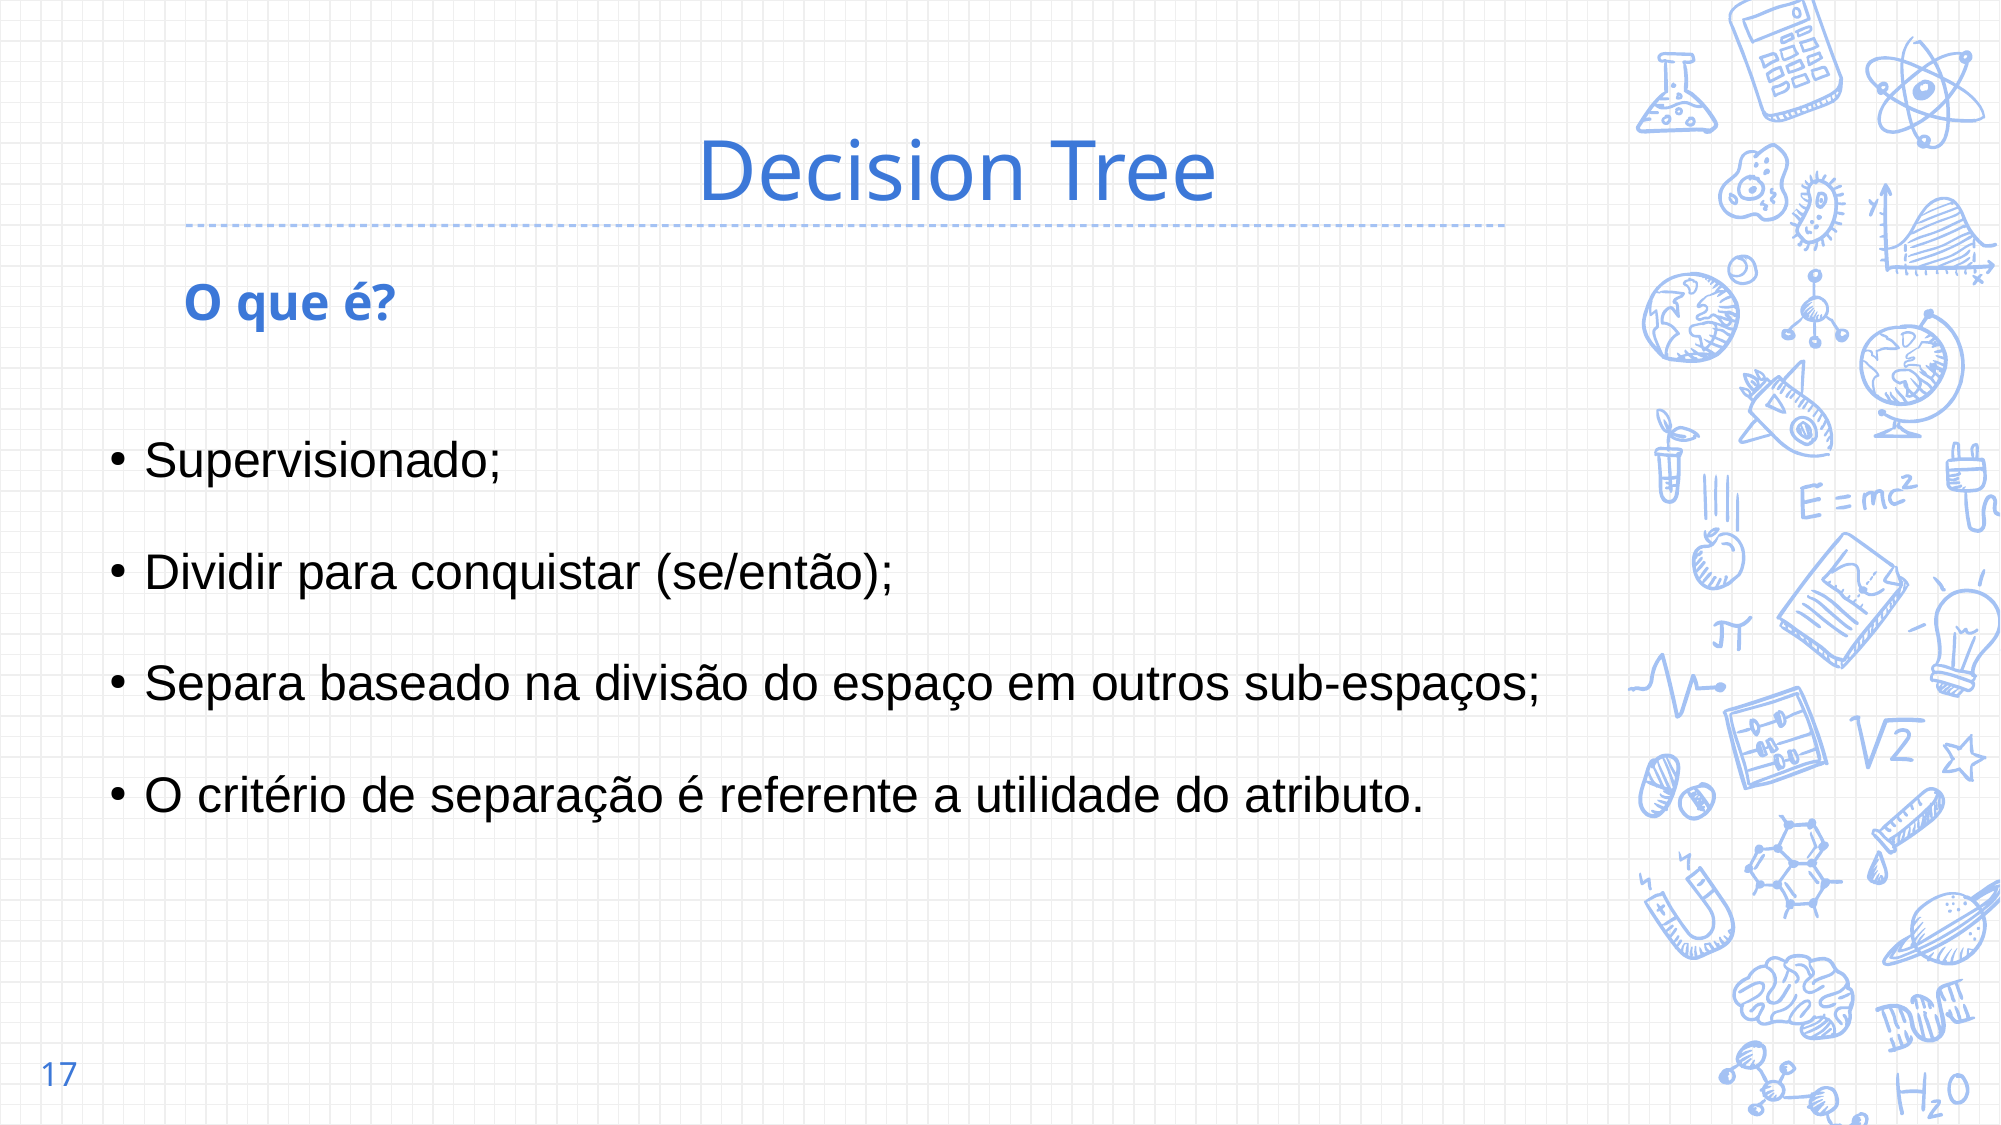

Decision Tree
O que é?
Supervisionado;
Dividir para conquistar (se/então);
Separa baseado na divisão do espaço em outros sub-espaços;
O critério de separação é referente a utilidade do atributo.